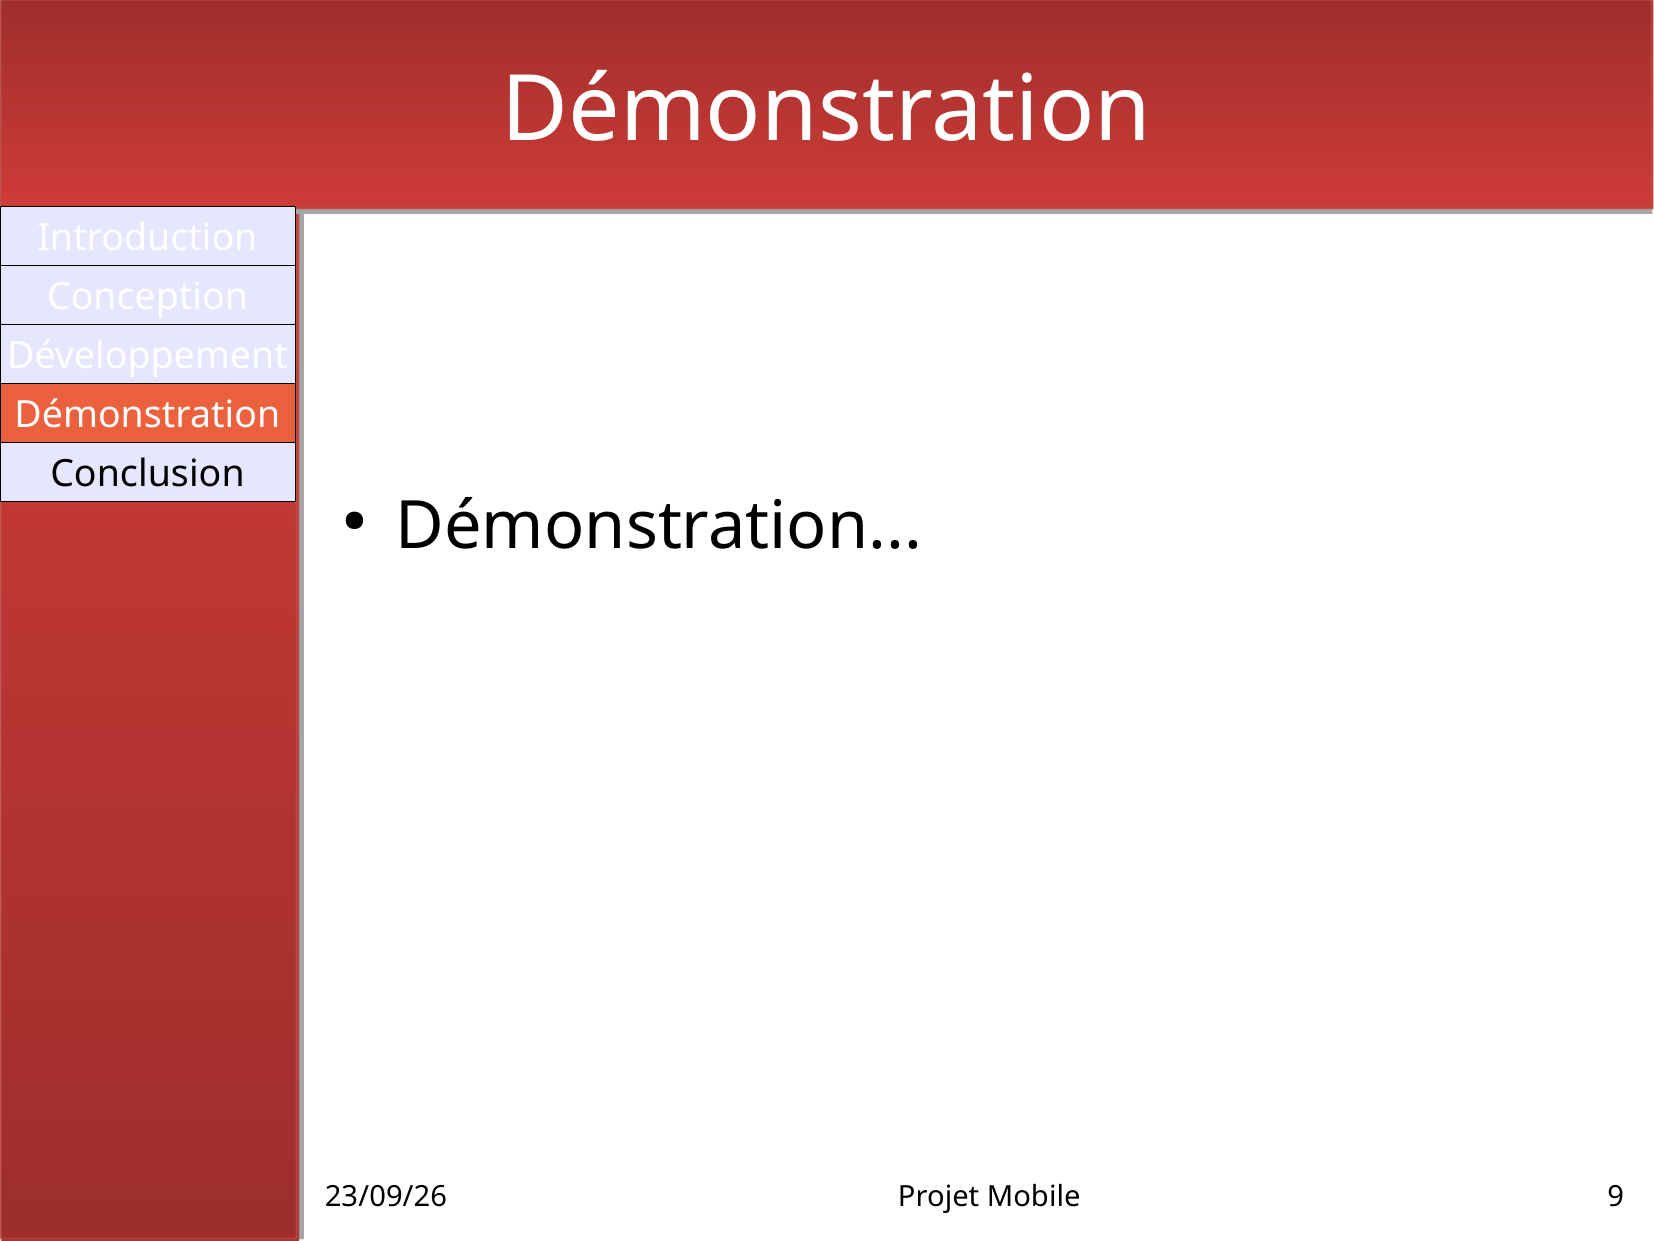

# Démonstration
Introduction
Démonstration...
Conception
Développement
Démonstration
Conclusion
Projet Mobile
9